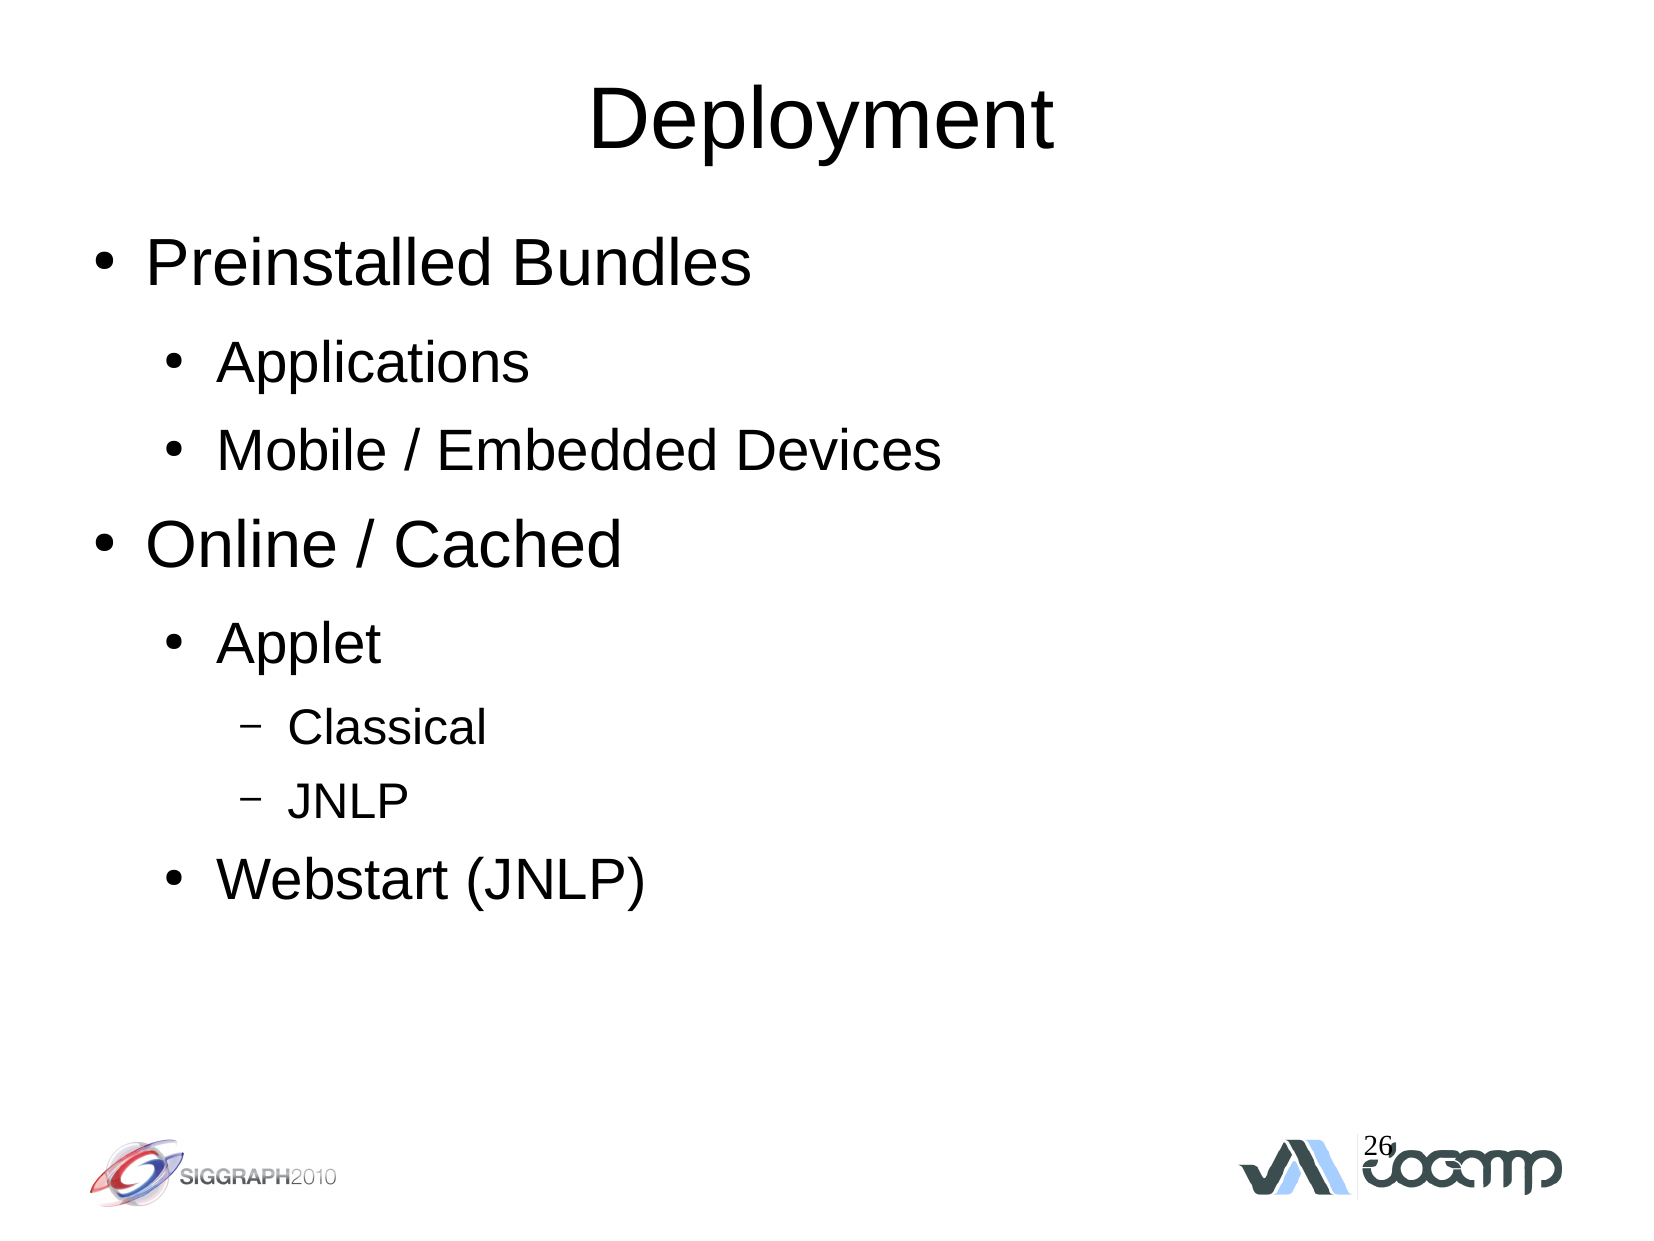

# Deployment
Preinstalled Bundles
Applications
Mobile / Embedded Devices
Online / Cached
Applet
Classical
JNLP
Webstart (JNLP)
26